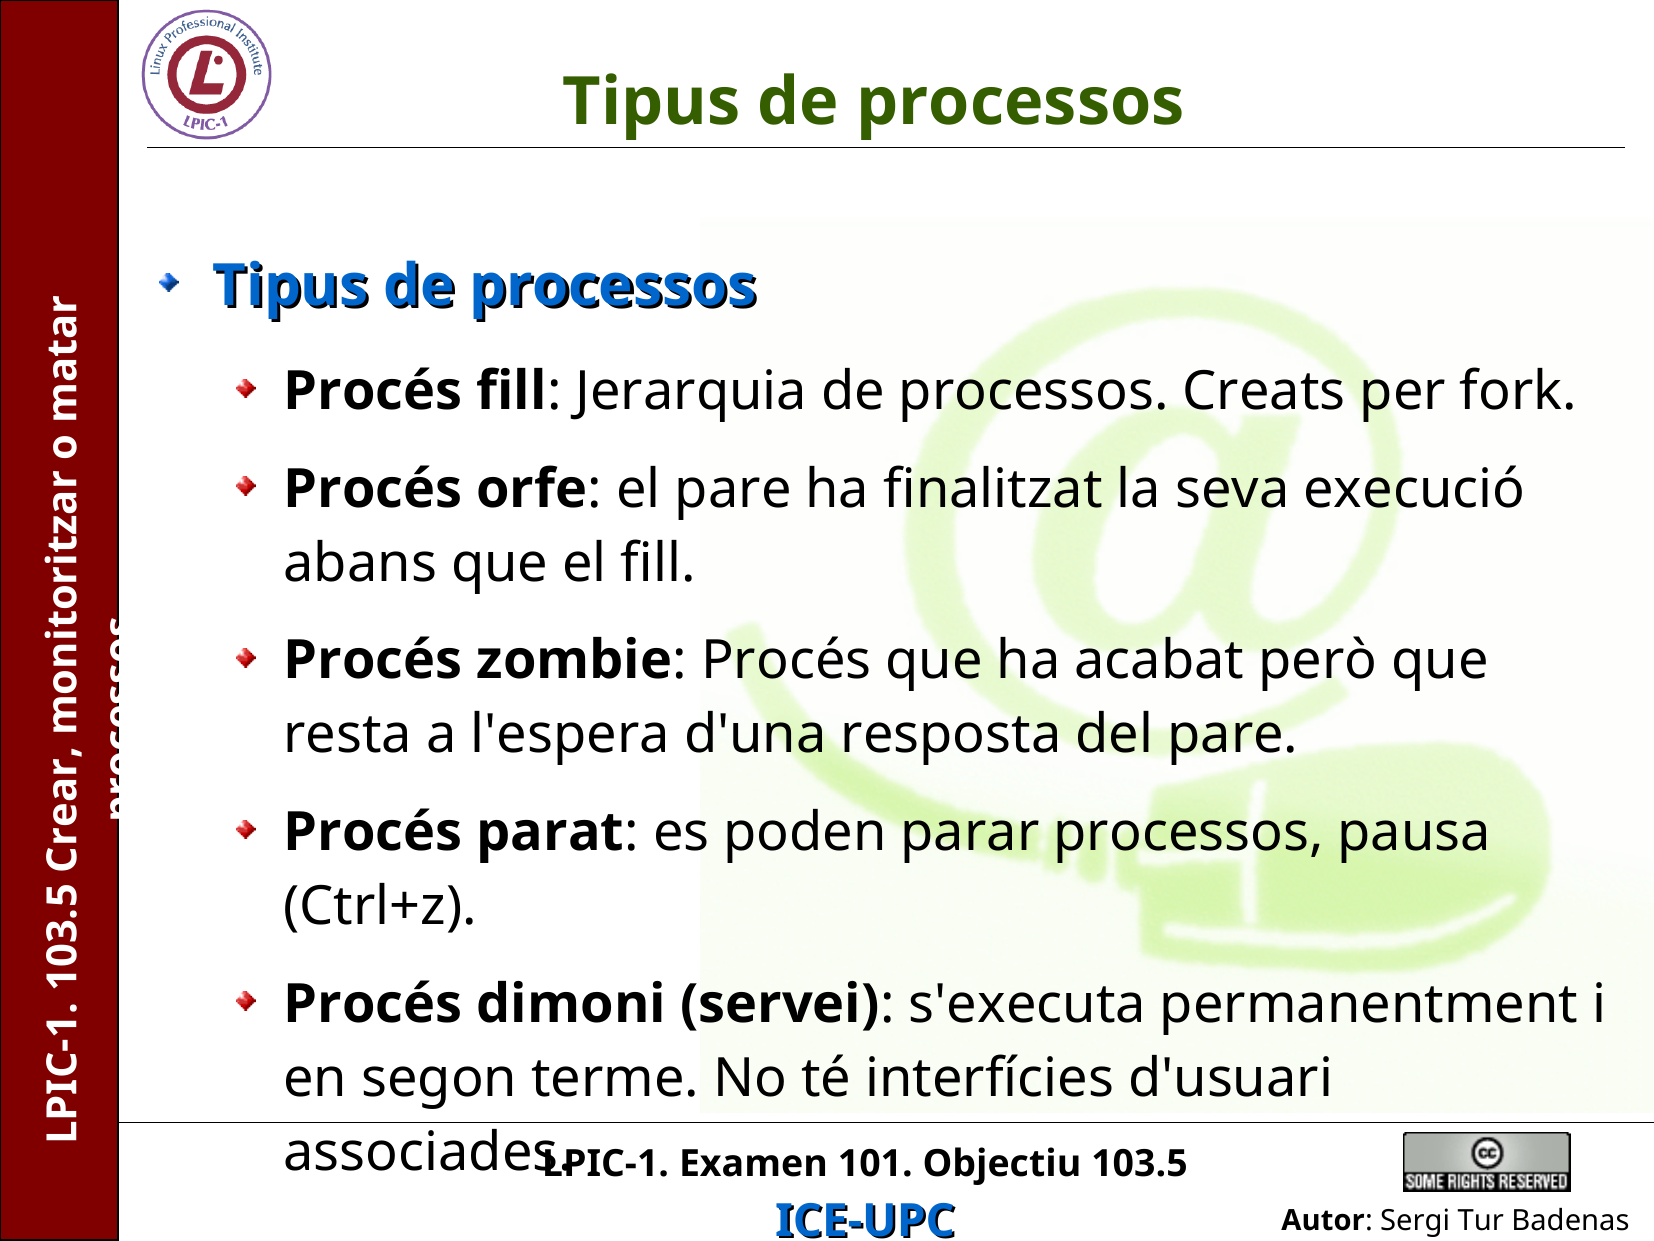

# Tipus de processos
Tipus de processos
Procés fill: Jerarquia de processos. Creats per fork.
Procés orfe: el pare ha finalitzat la seva execució abans que el fill.
Procés zombie: Procés que ha acabat però que resta a l'espera d'una resposta del pare.
Procés parat: es poden parar processos, pausa (Ctrl+z).
Procés dimoni (servei): s'executa permanentment i en segon terme. No té interfícies d'usuari associades.